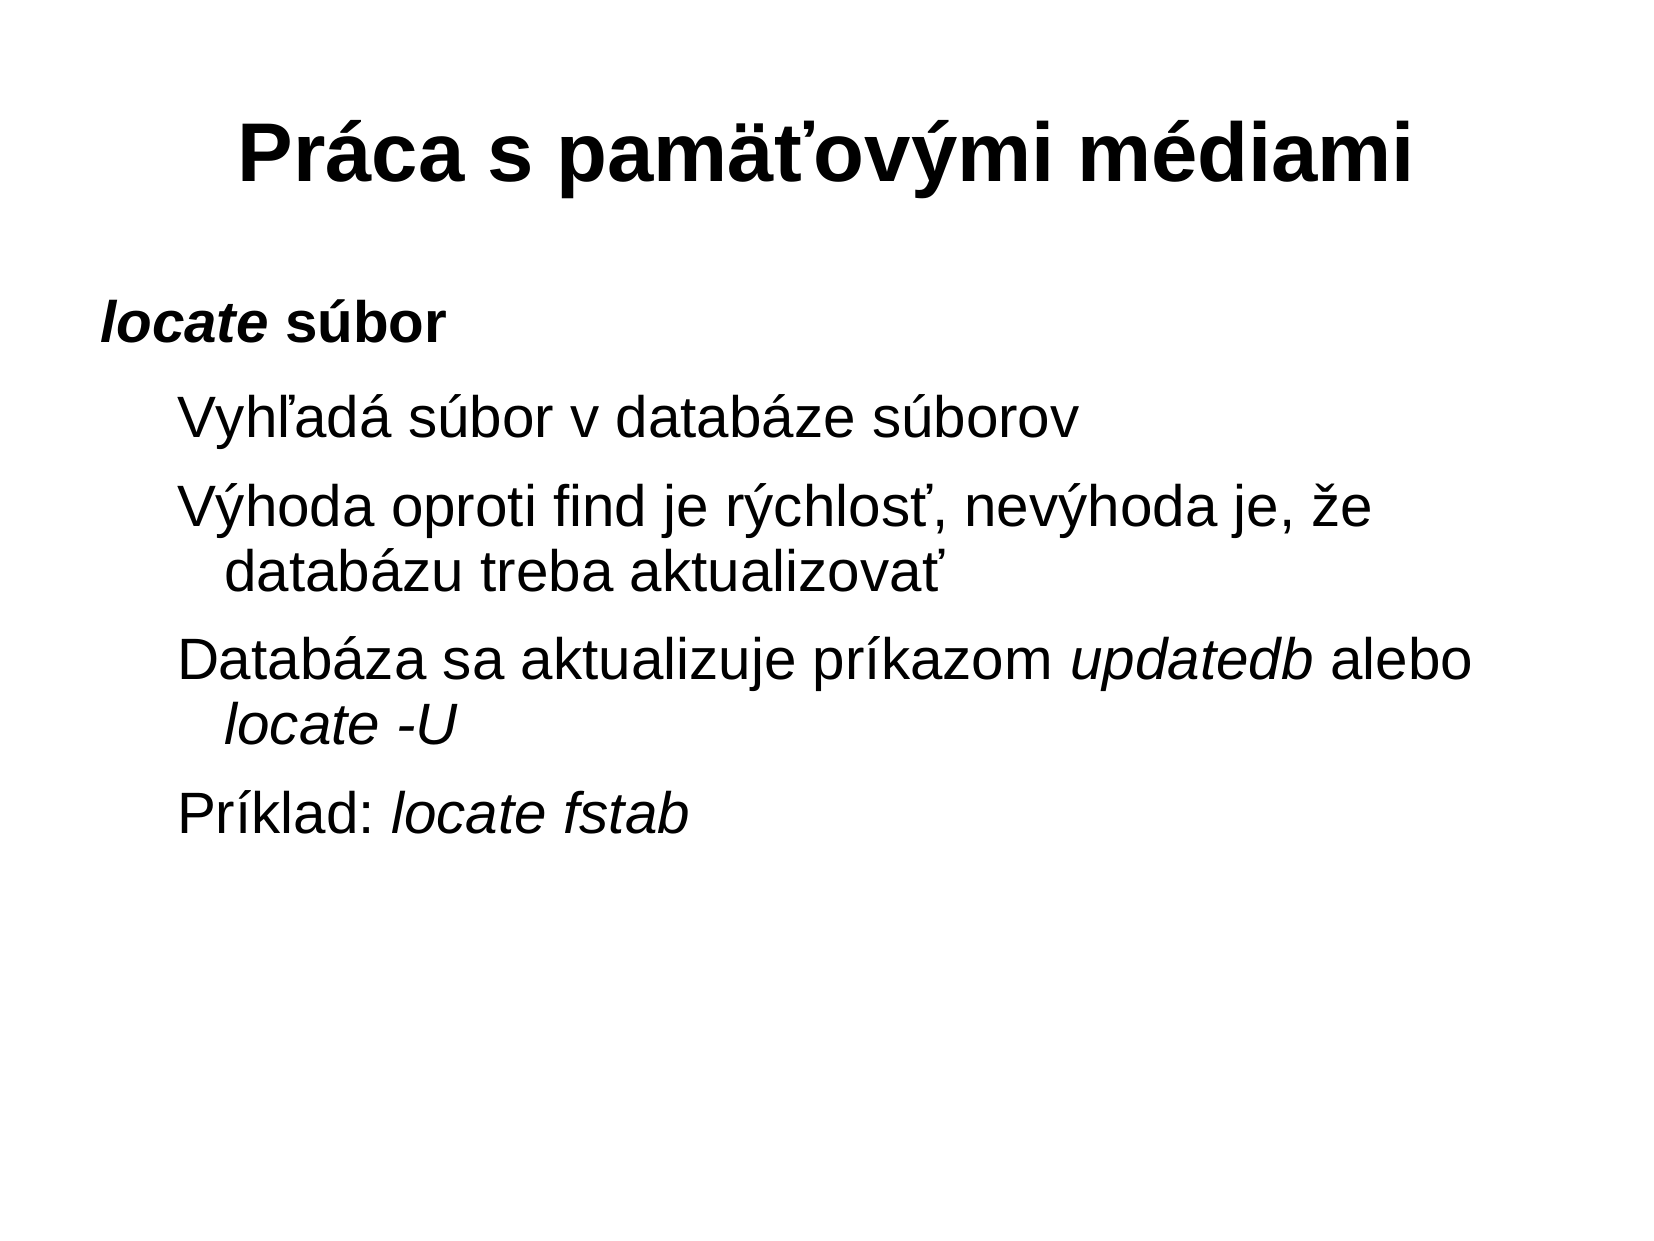

# Práca s pamäťovými médiami
locate súbor
Vyhľadá súbor v databáze súborov
Výhoda oproti find je rýchlosť, nevýhoda je, že databázu treba aktualizovať
Databáza sa aktualizuje príkazom updatedb alebo locate -U
Príklad: locate fstab